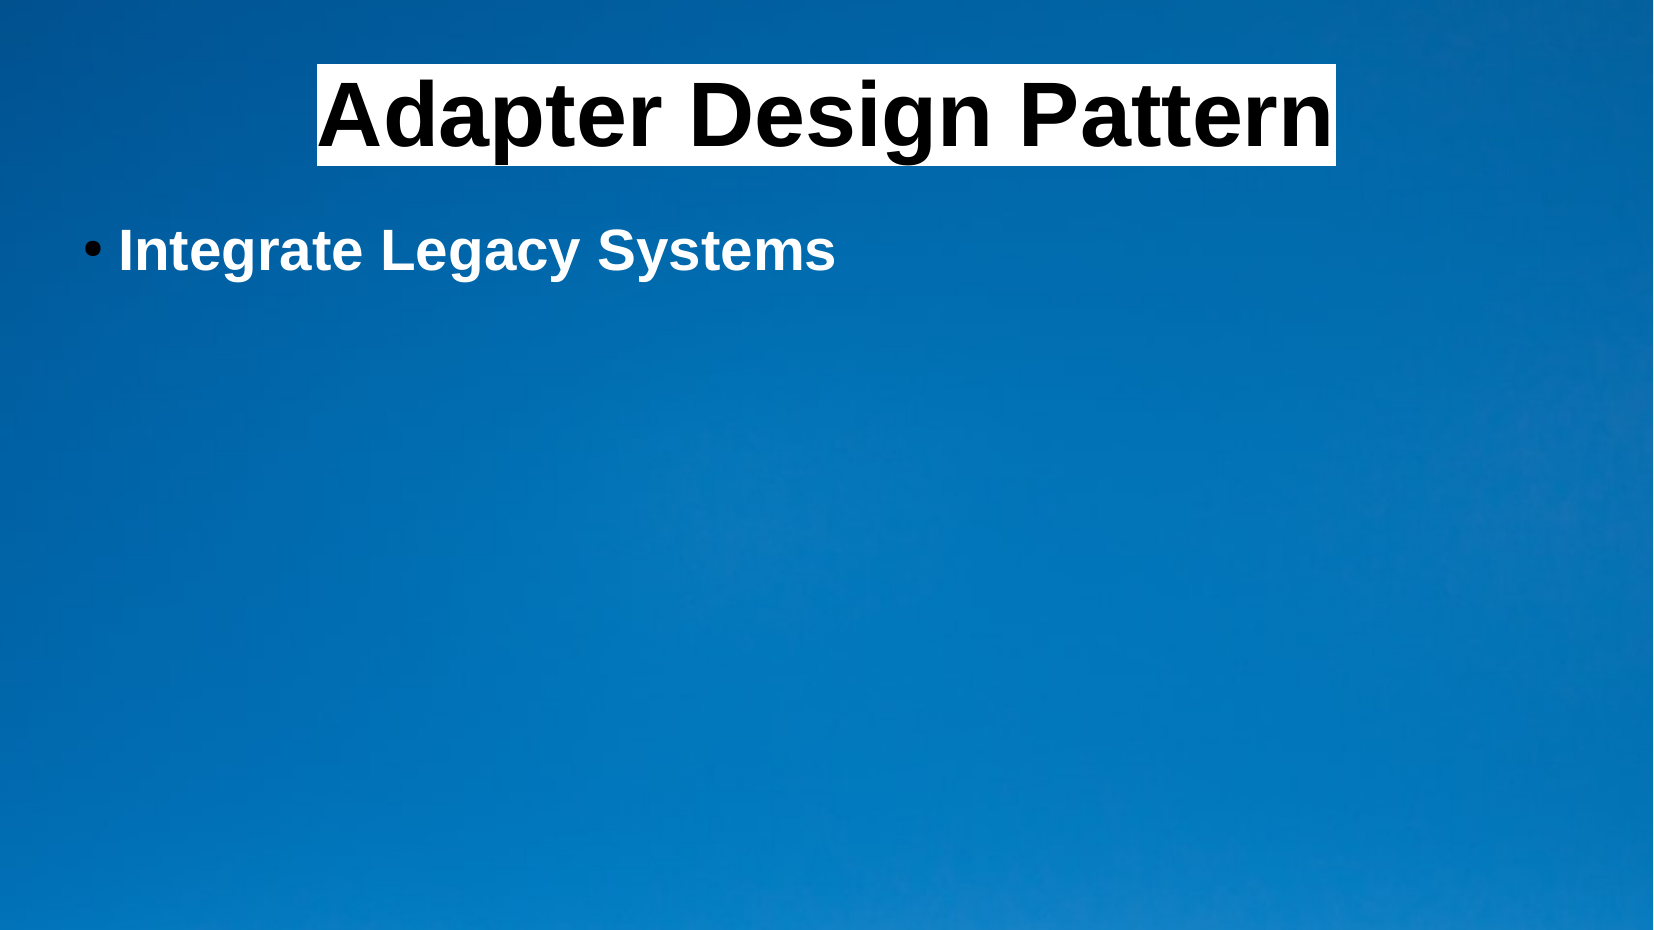

# Adapter Design Pattern
Integrate Legacy Systems